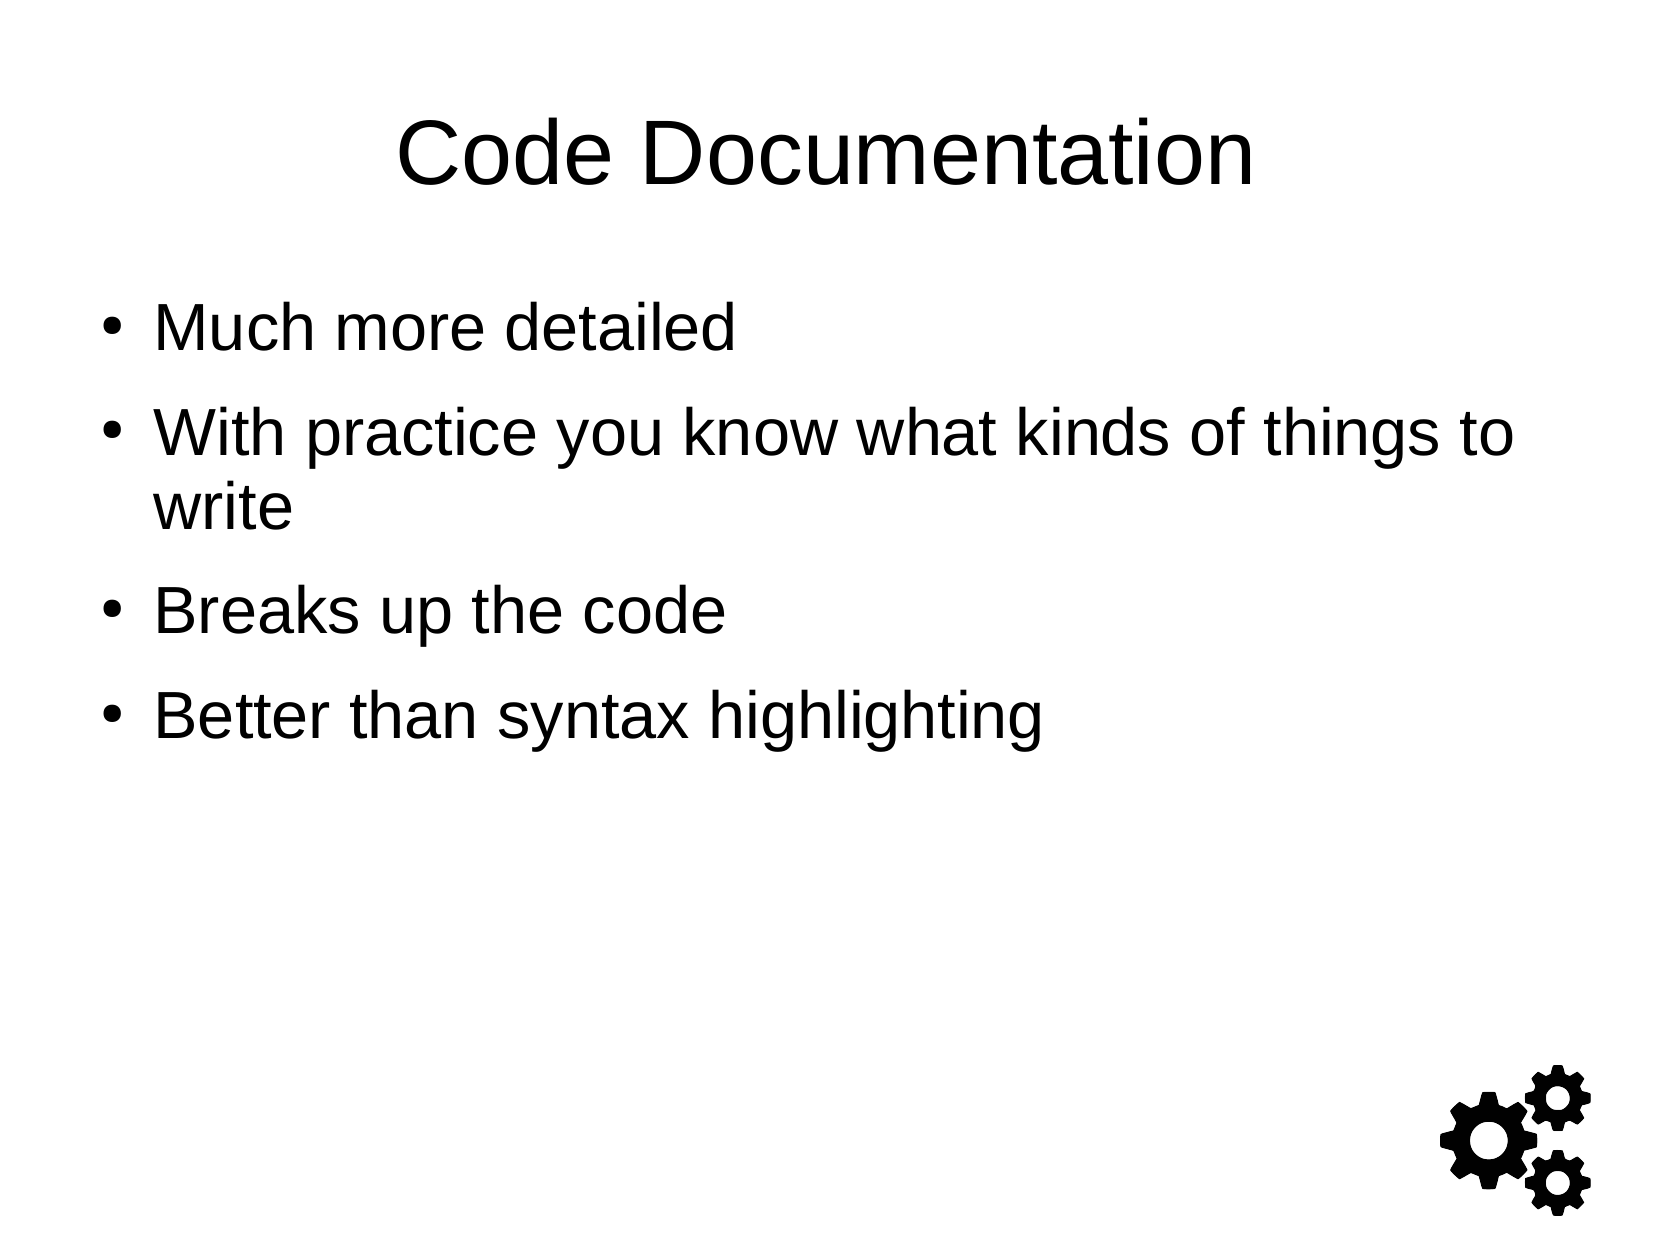

# Code Documentation
Much more detailed
With practice you know what kinds of things to write
Breaks up the code
Better than syntax highlighting